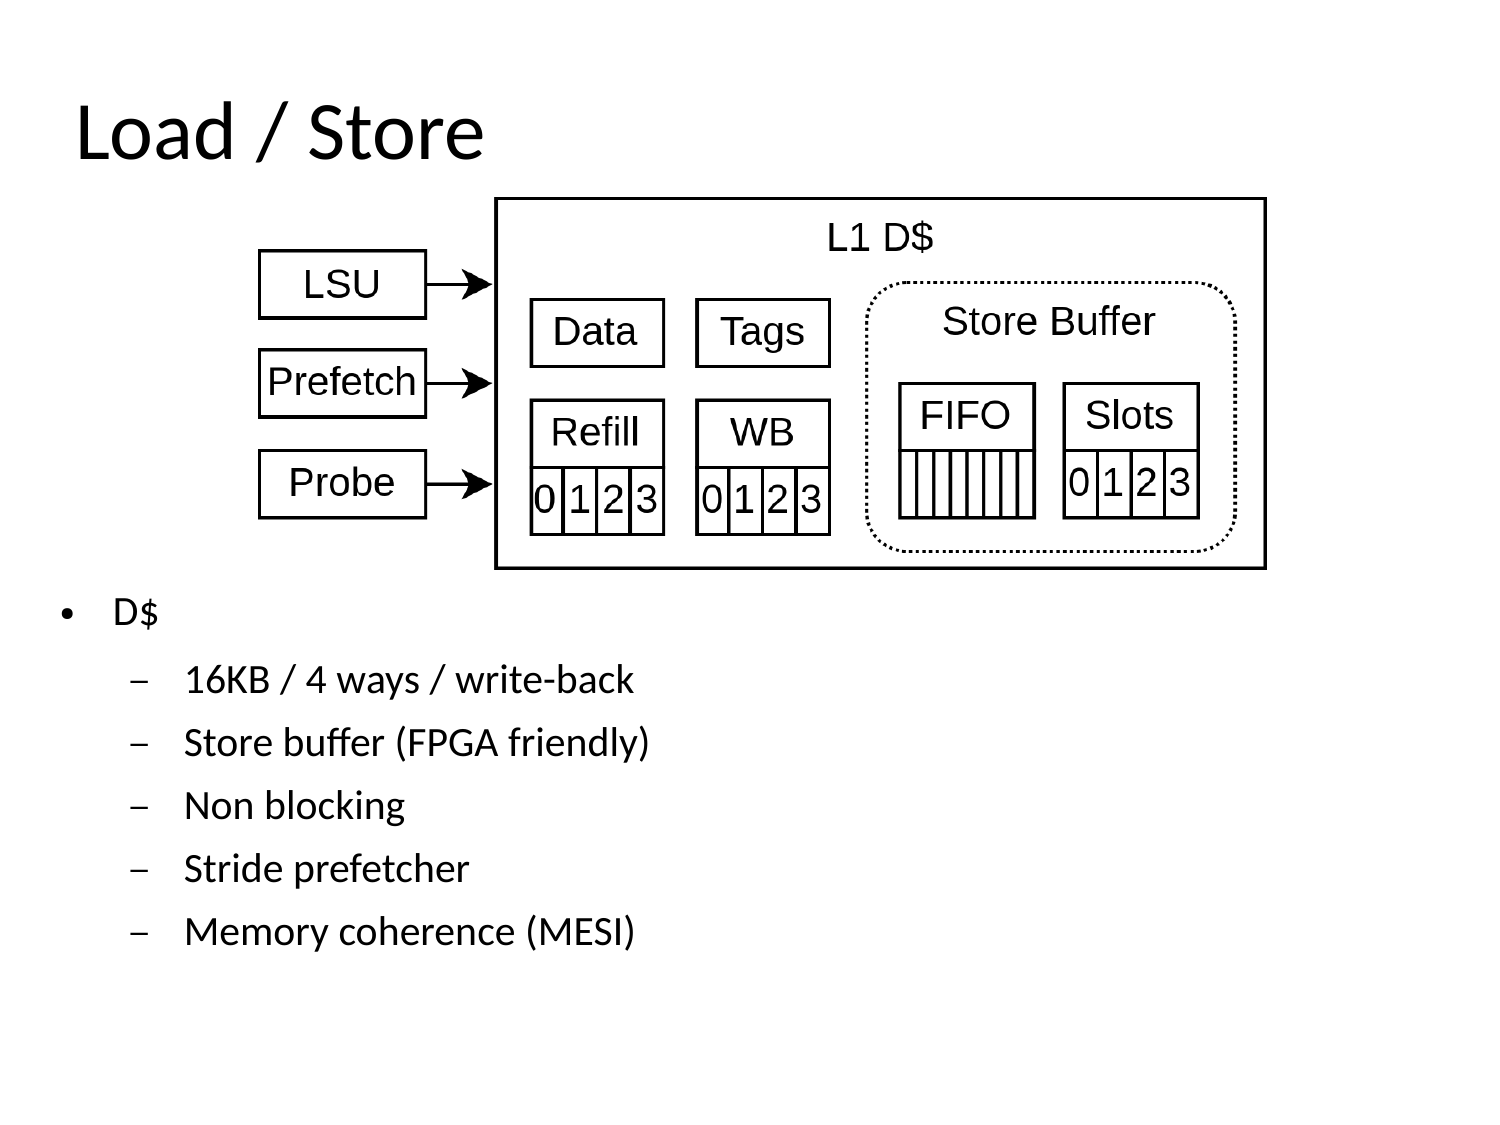

# Load / Store
D$
16KB / 4 ways / write-back
Store buffer (FPGA friendly)
Non blocking
Stride prefetcher
Memory coherence (MESI)